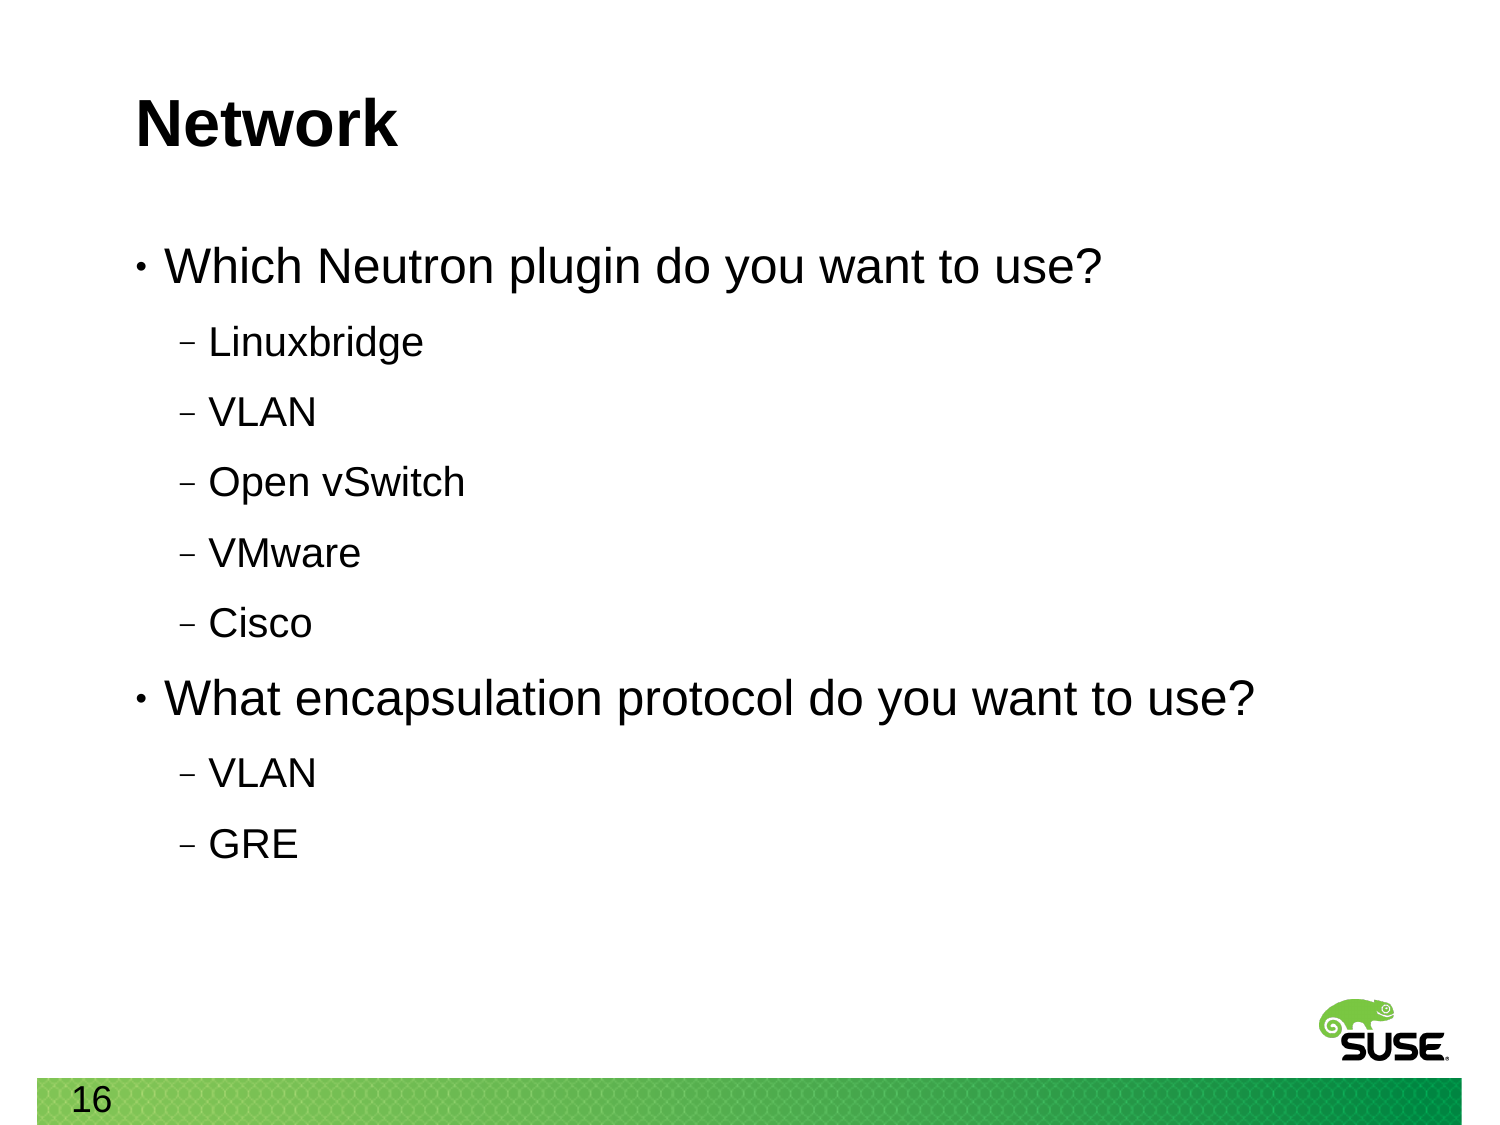

# Network
Which Neutron plugin do you want to use?
Linuxbridge
VLAN
Open vSwitch
VMware
Cisco
What encapsulation protocol do you want to use?
VLAN
GRE